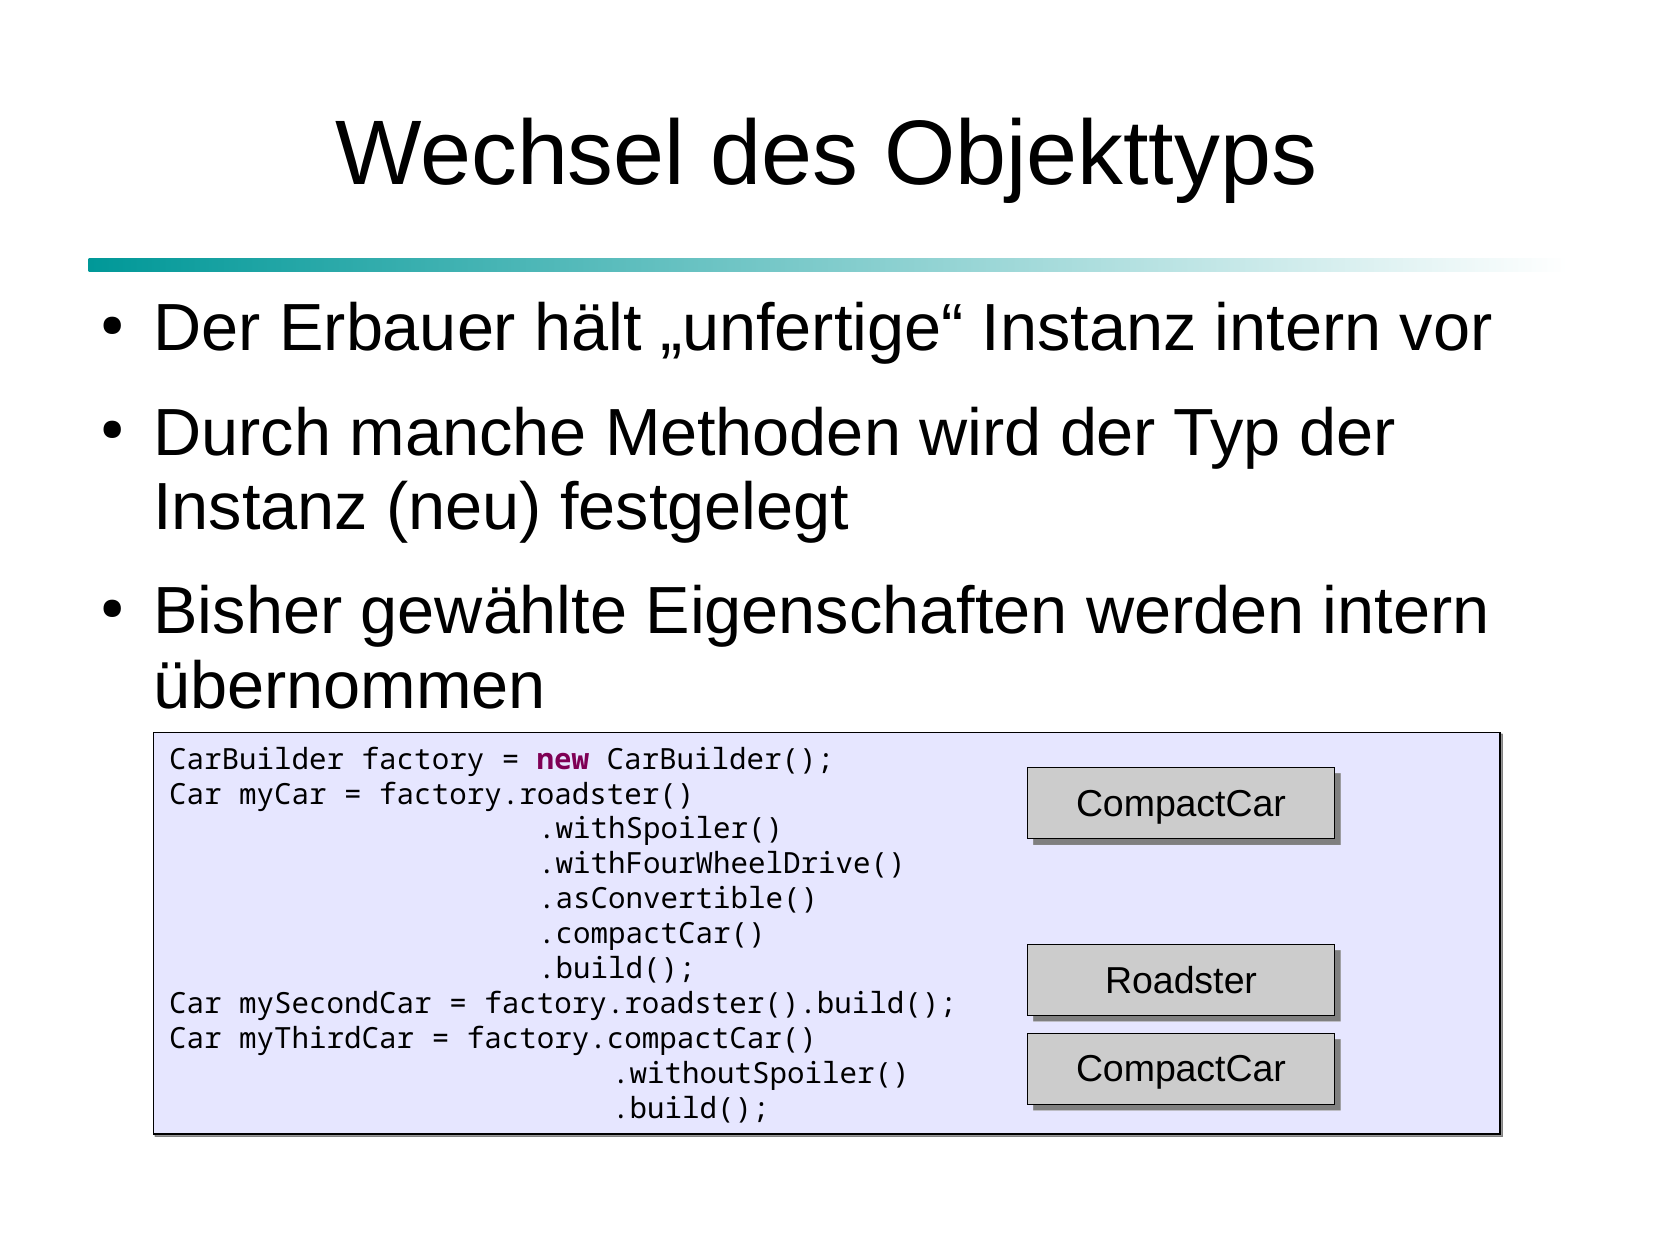

# Wechsel des Objekttyps
Der Erbauer hält „unfertige“ Instanz intern vor
Durch manche Methoden wird der Typ der Instanz (neu) festgelegt
Bisher gewählte Eigenschaften werden intern übernommen
CarBuilder factory = new CarBuilder();
Car myCar = factory.roadster()
					.withSpoiler()
					.withFourWheelDrive()
					.asConvertible()
					.compactCar()
					.build();
Car mySecondCar = factory.roadster().build();
Car myThirdCar = factory.compactCar()
						.withoutSpoiler()
						.build();
CompactCar
Roadster
CompactCar